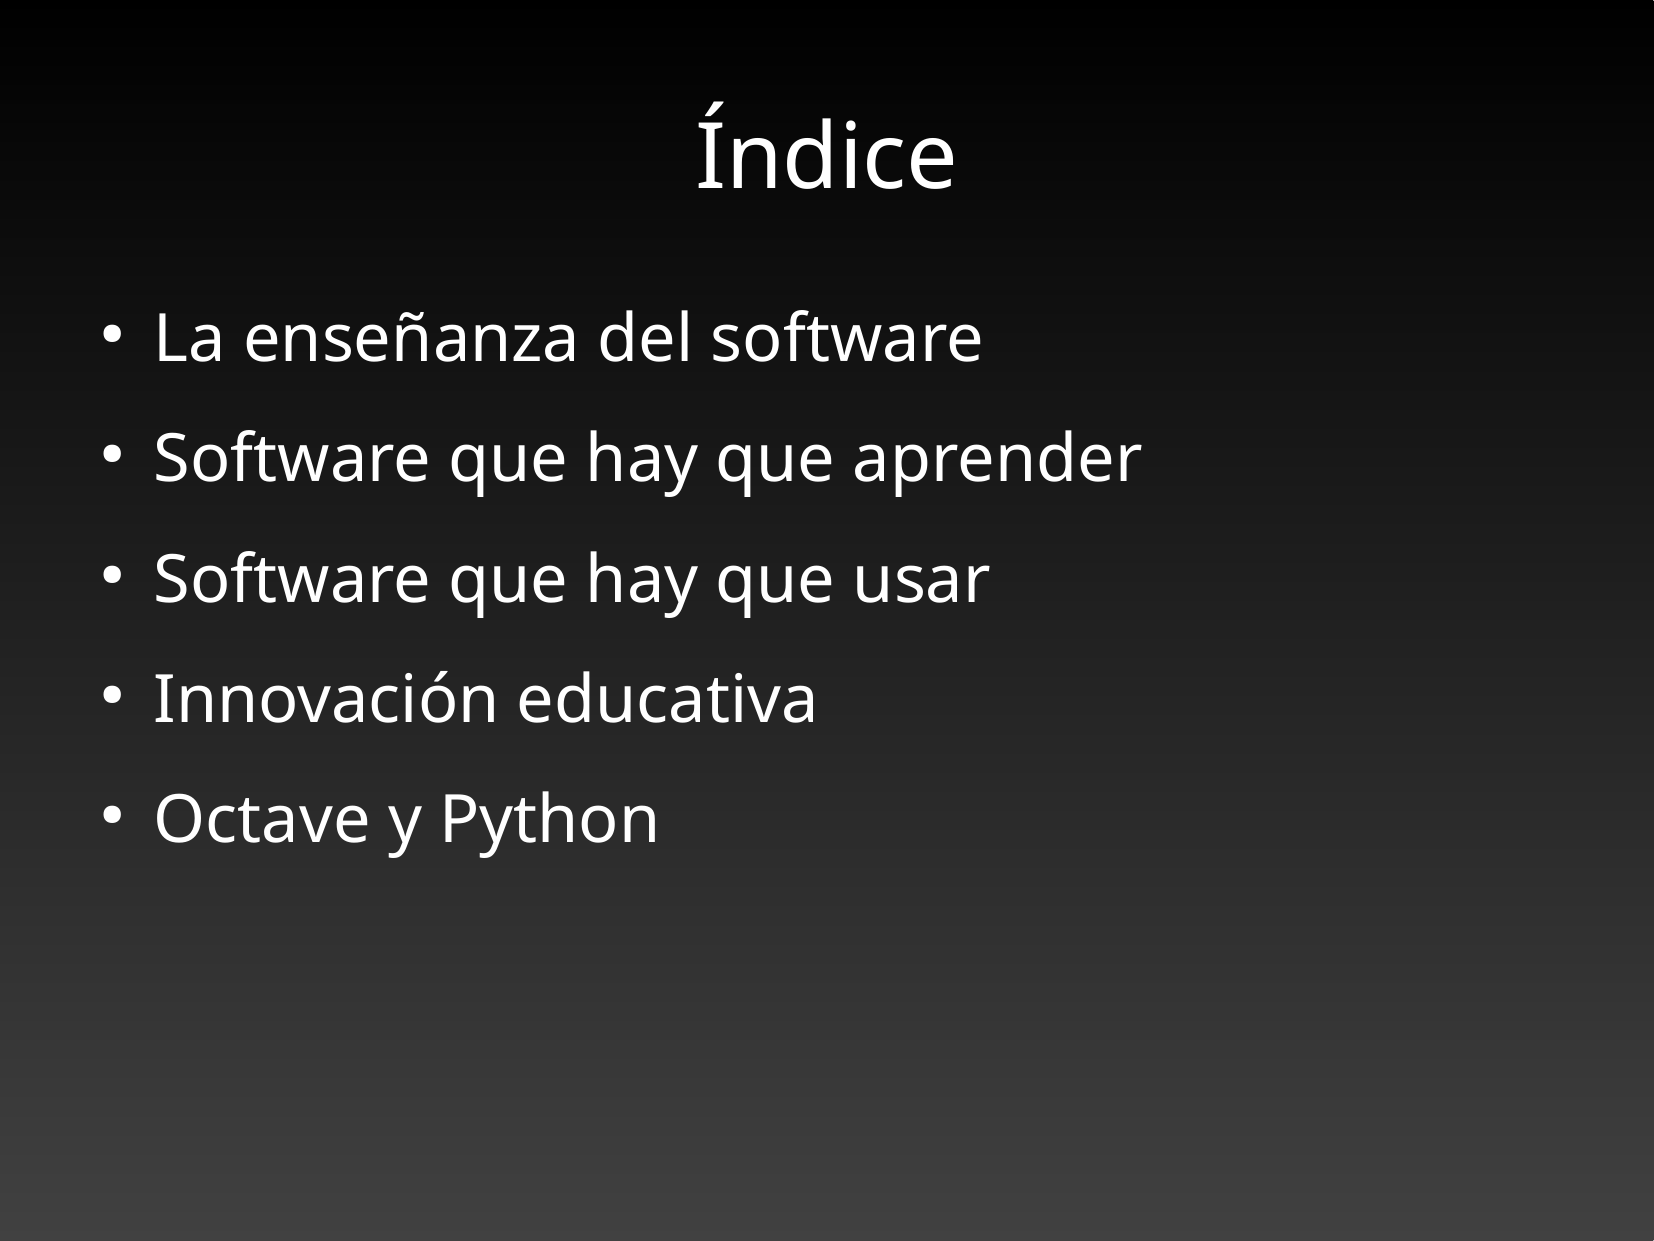

# Índice
La enseñanza del software
Software que hay que aprender
Software que hay que usar
Innovación educativa
Octave y Python